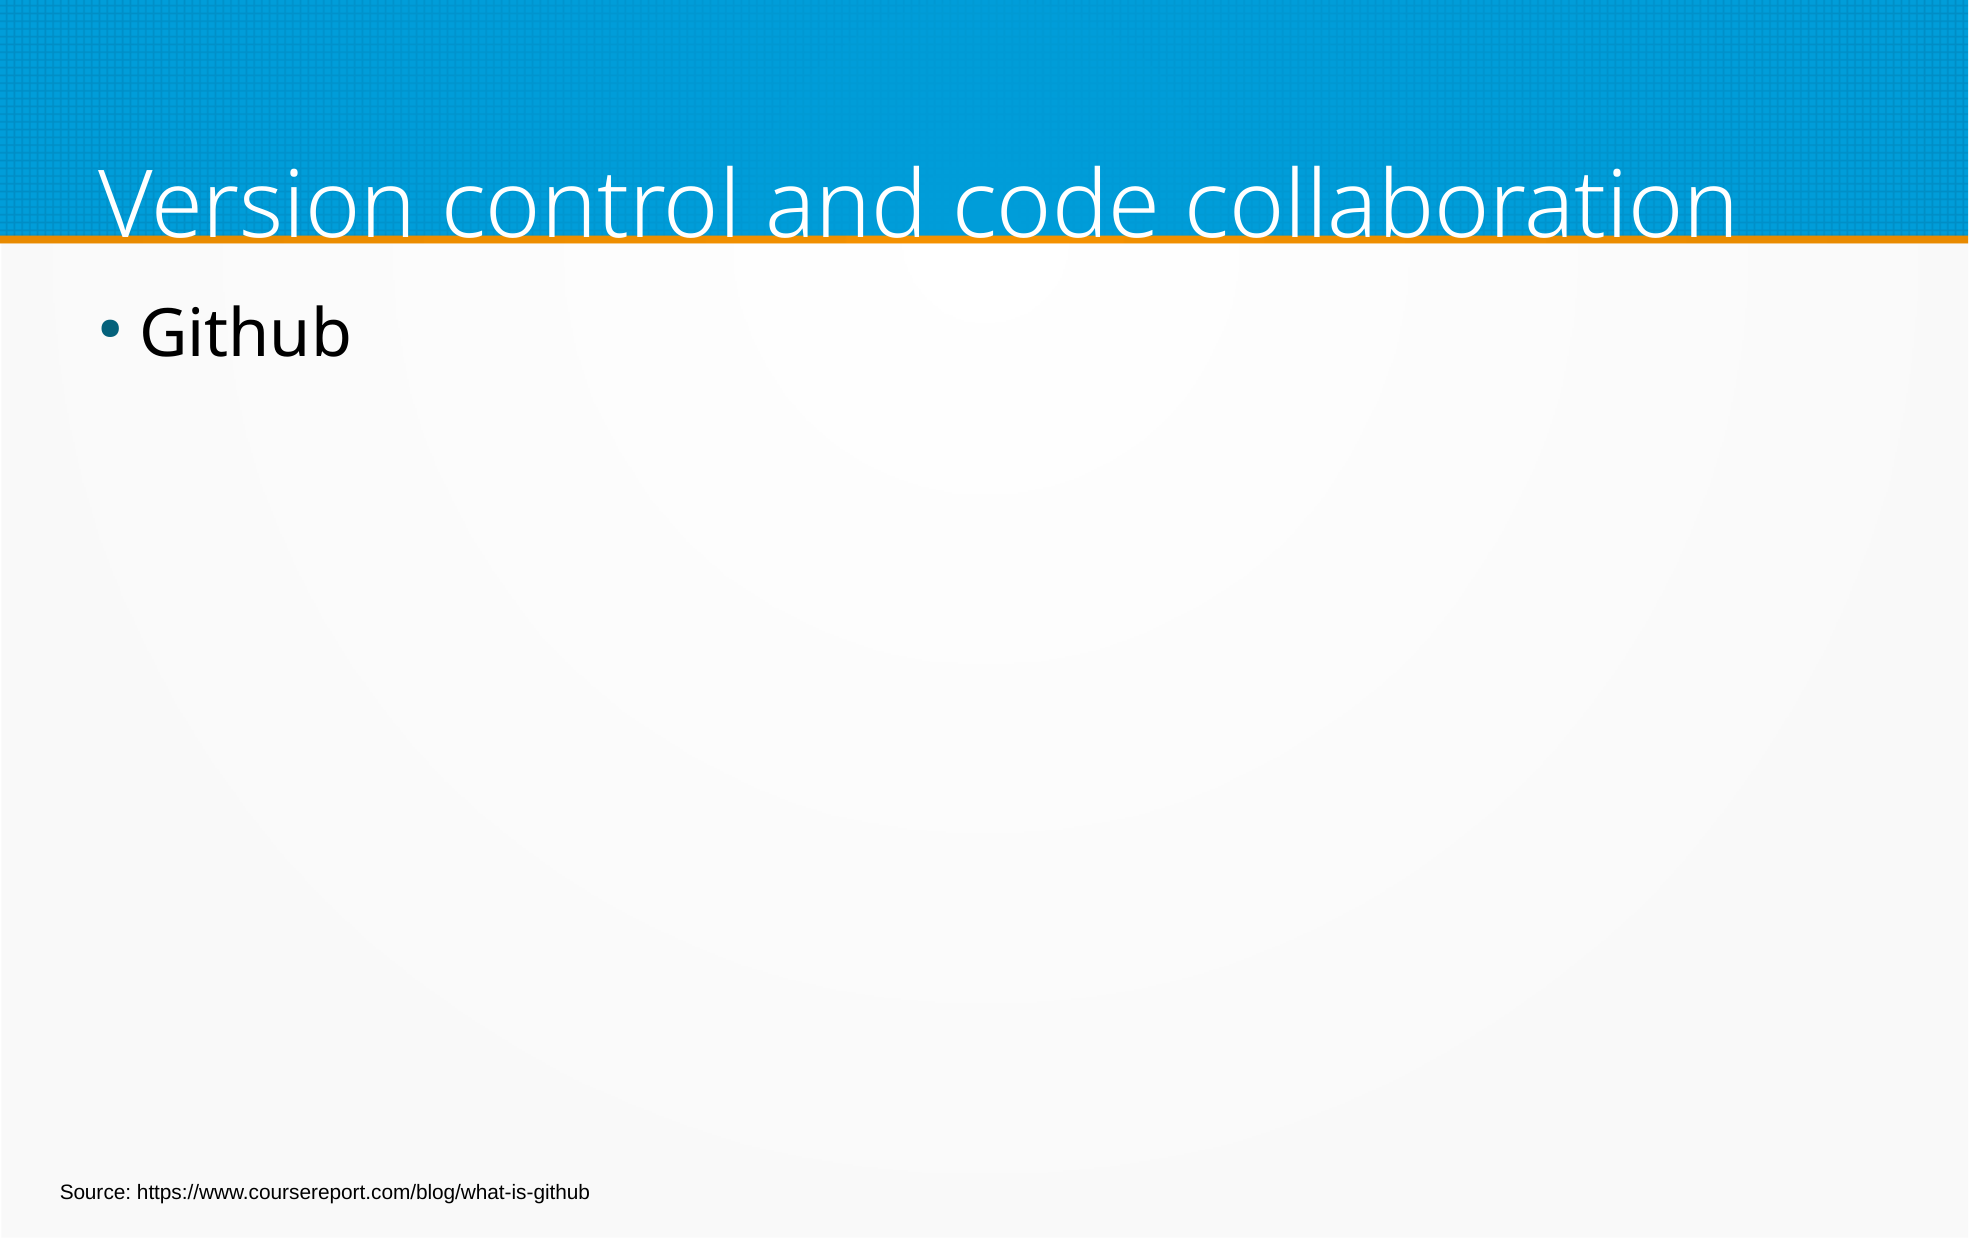

# Version control and code collaboration
 Github
Source: https://www.coursereport.com/blog/what-is-github